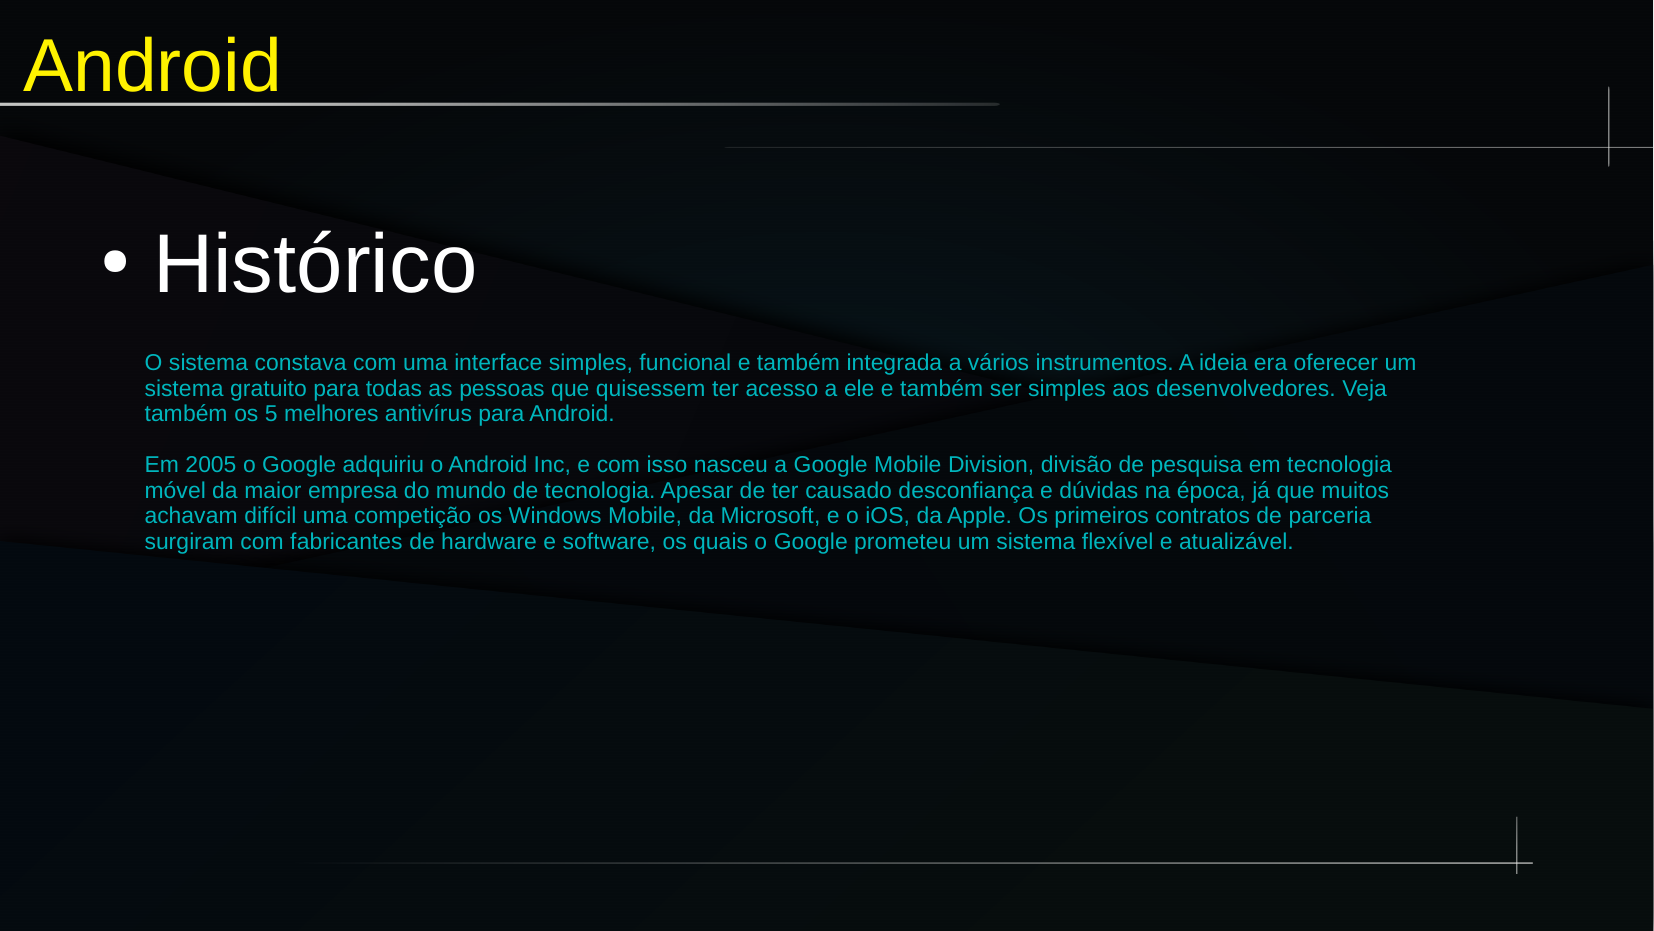

# Android
Histórico
O sistema constava com uma interface simples, funcional e também integrada a vários instrumentos. A ideia era oferecer um sistema gratuito para todas as pessoas que quisessem ter acesso a ele e também ser simples aos desenvolvedores. Veja também os 5 melhores antivírus para Android.
Em 2005 o Google adquiriu o Android Inc, e com isso nasceu a Google Mobile Division, divisão de pesquisa em tecnologia móvel da maior empresa do mundo de tecnologia. Apesar de ter causado desconfiança e dúvidas na época, já que muitos achavam difícil uma competição os Windows Mobile, da Microsoft, e o iOS, da Apple. Os primeiros contratos de parceria surgiram com fabricantes de hardware e software, os quais o Google prometeu um sistema flexível e atualizável.